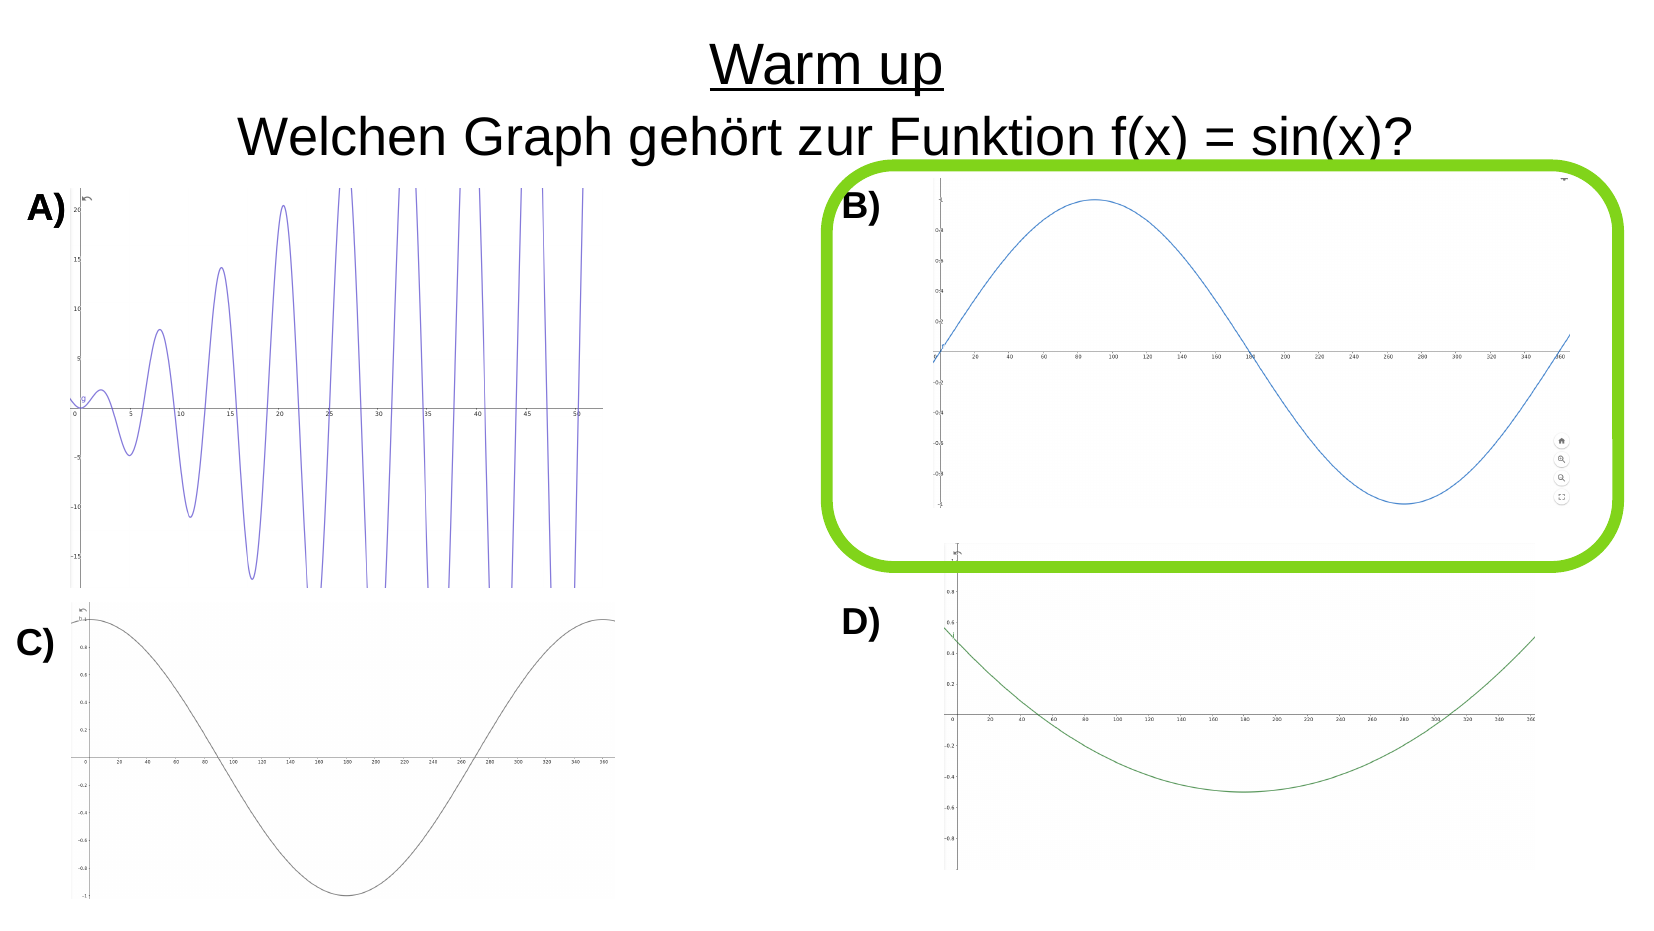

# Warm up
Welchen Graph gehört zur Funktion f(x) = sin(x)?
B)
A)
A)
D)
C)